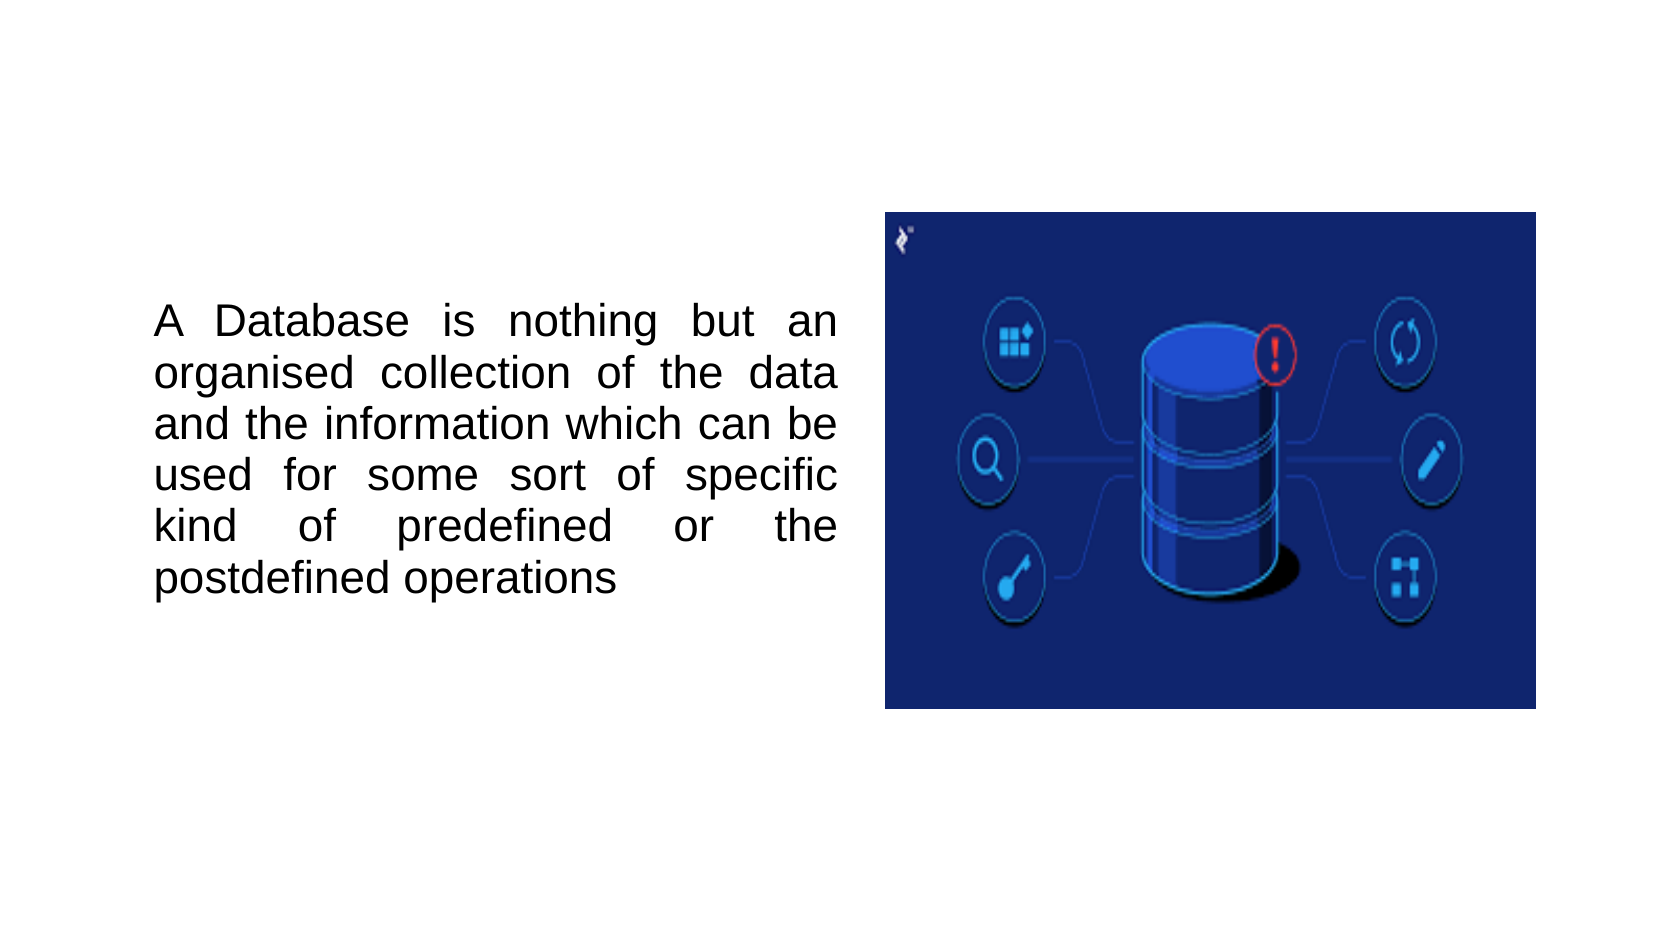

# A Database is nothing but an organised collection of the data and the information which can be used for some sort of specific kind of predefined or the postdefined operations